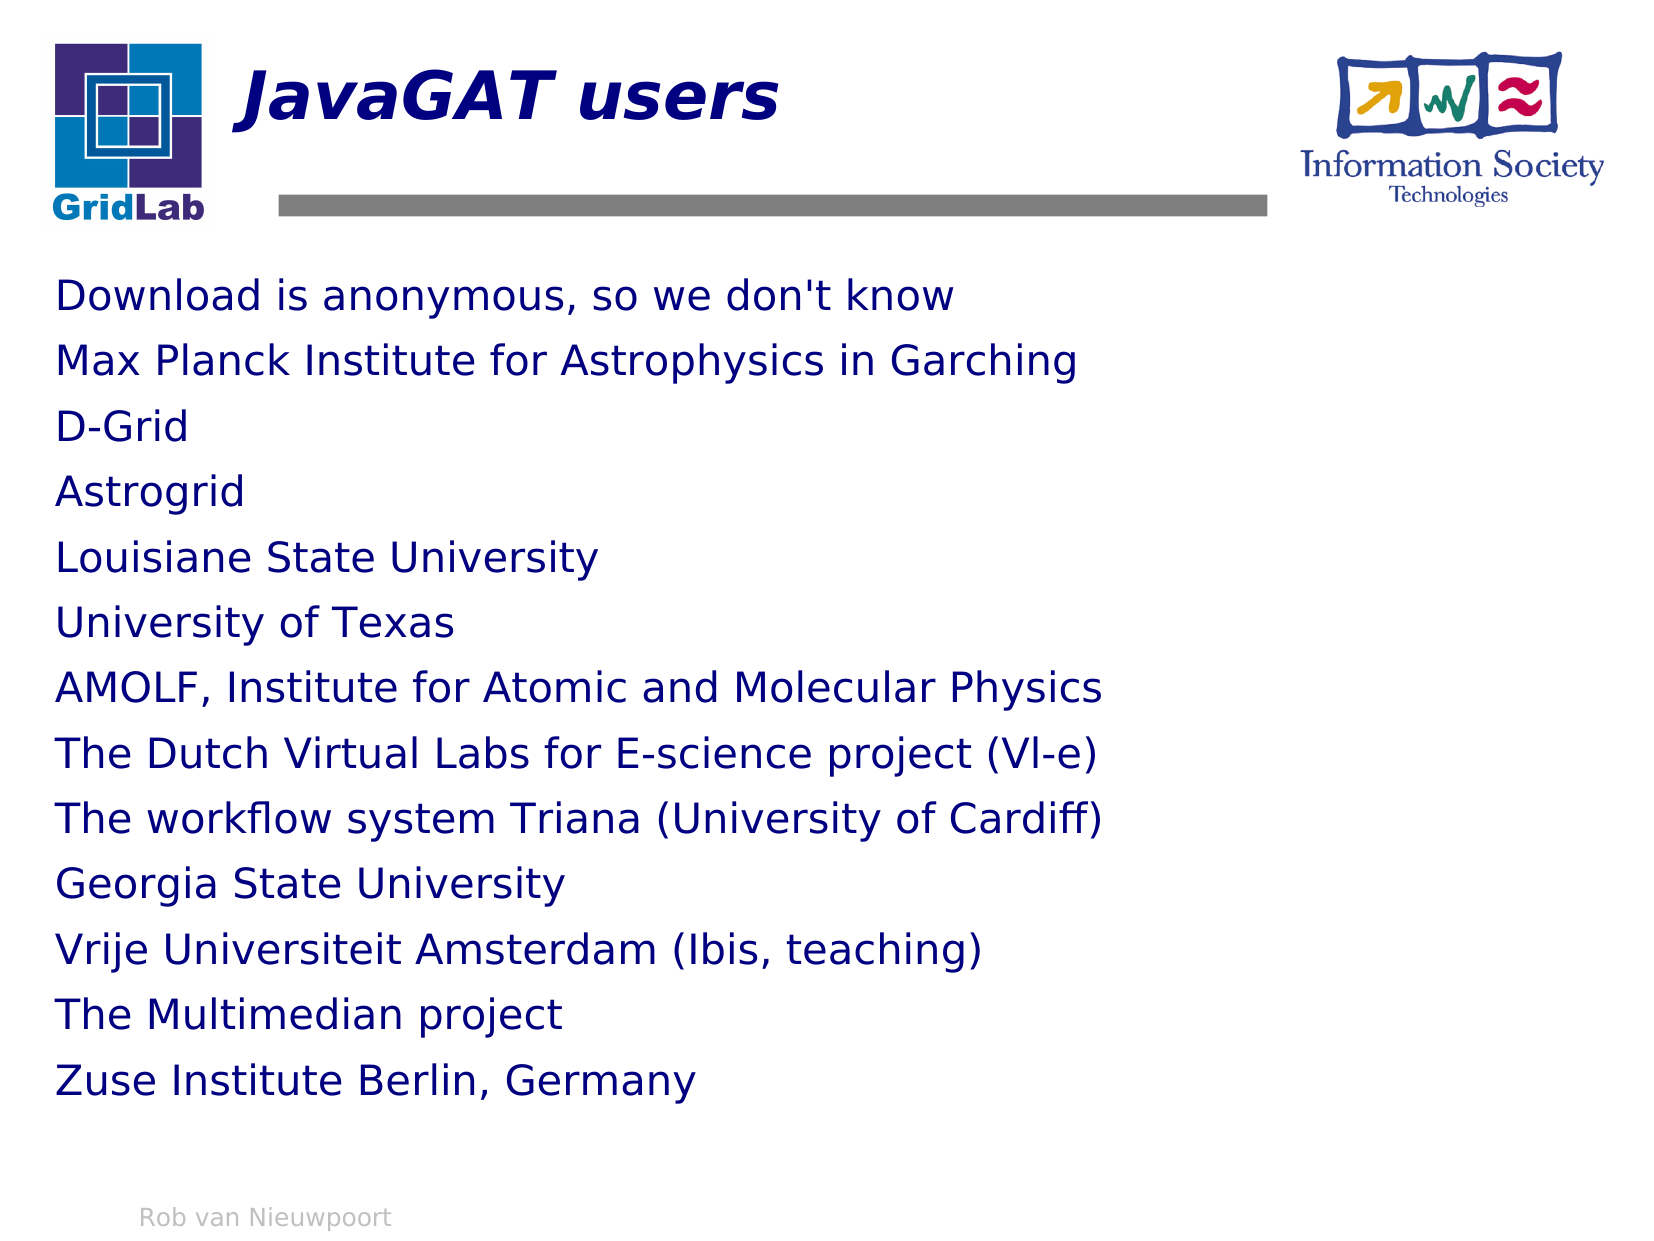

# JavaGAT users
Download is anonymous, so we don't know
Max Planck Institute for Astrophysics in Garching
D-Grid
Astrogrid
Louisiane State University
University of Texas
AMOLF, Institute for Atomic and Molecular Physics
The Dutch Virtual Labs for E-science project (Vl-e)
The workflow system Triana (University of Cardiff)
Georgia State University
Vrije Universiteit Amsterdam (Ibis, teaching)
The Multimedian project
Zuse Institute Berlin, Germany